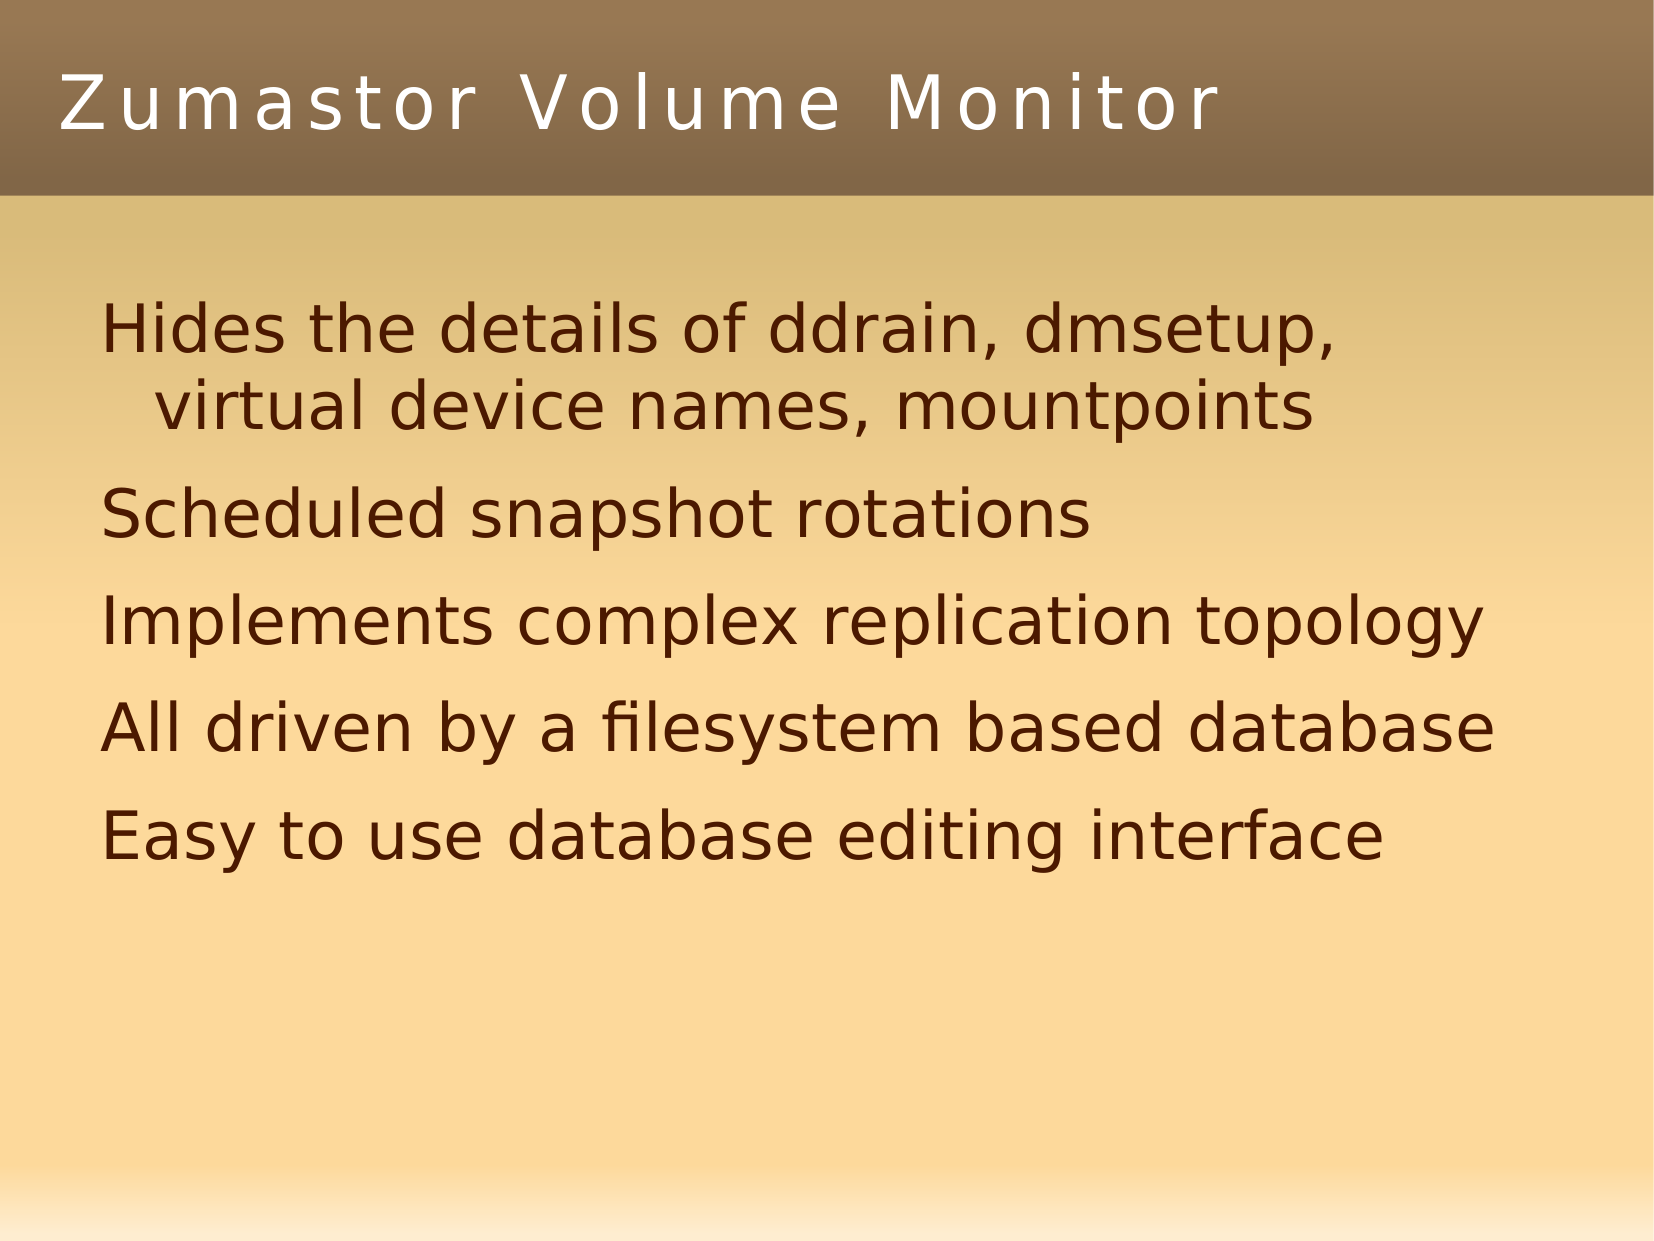

# Zumastor Volume Monitor
Hides the details of ddrain, dmsetup, virtual device names, mountpoints
Scheduled snapshot rotations
Implements complex replication topology
All driven by a filesystem based database
Easy to use database editing interface